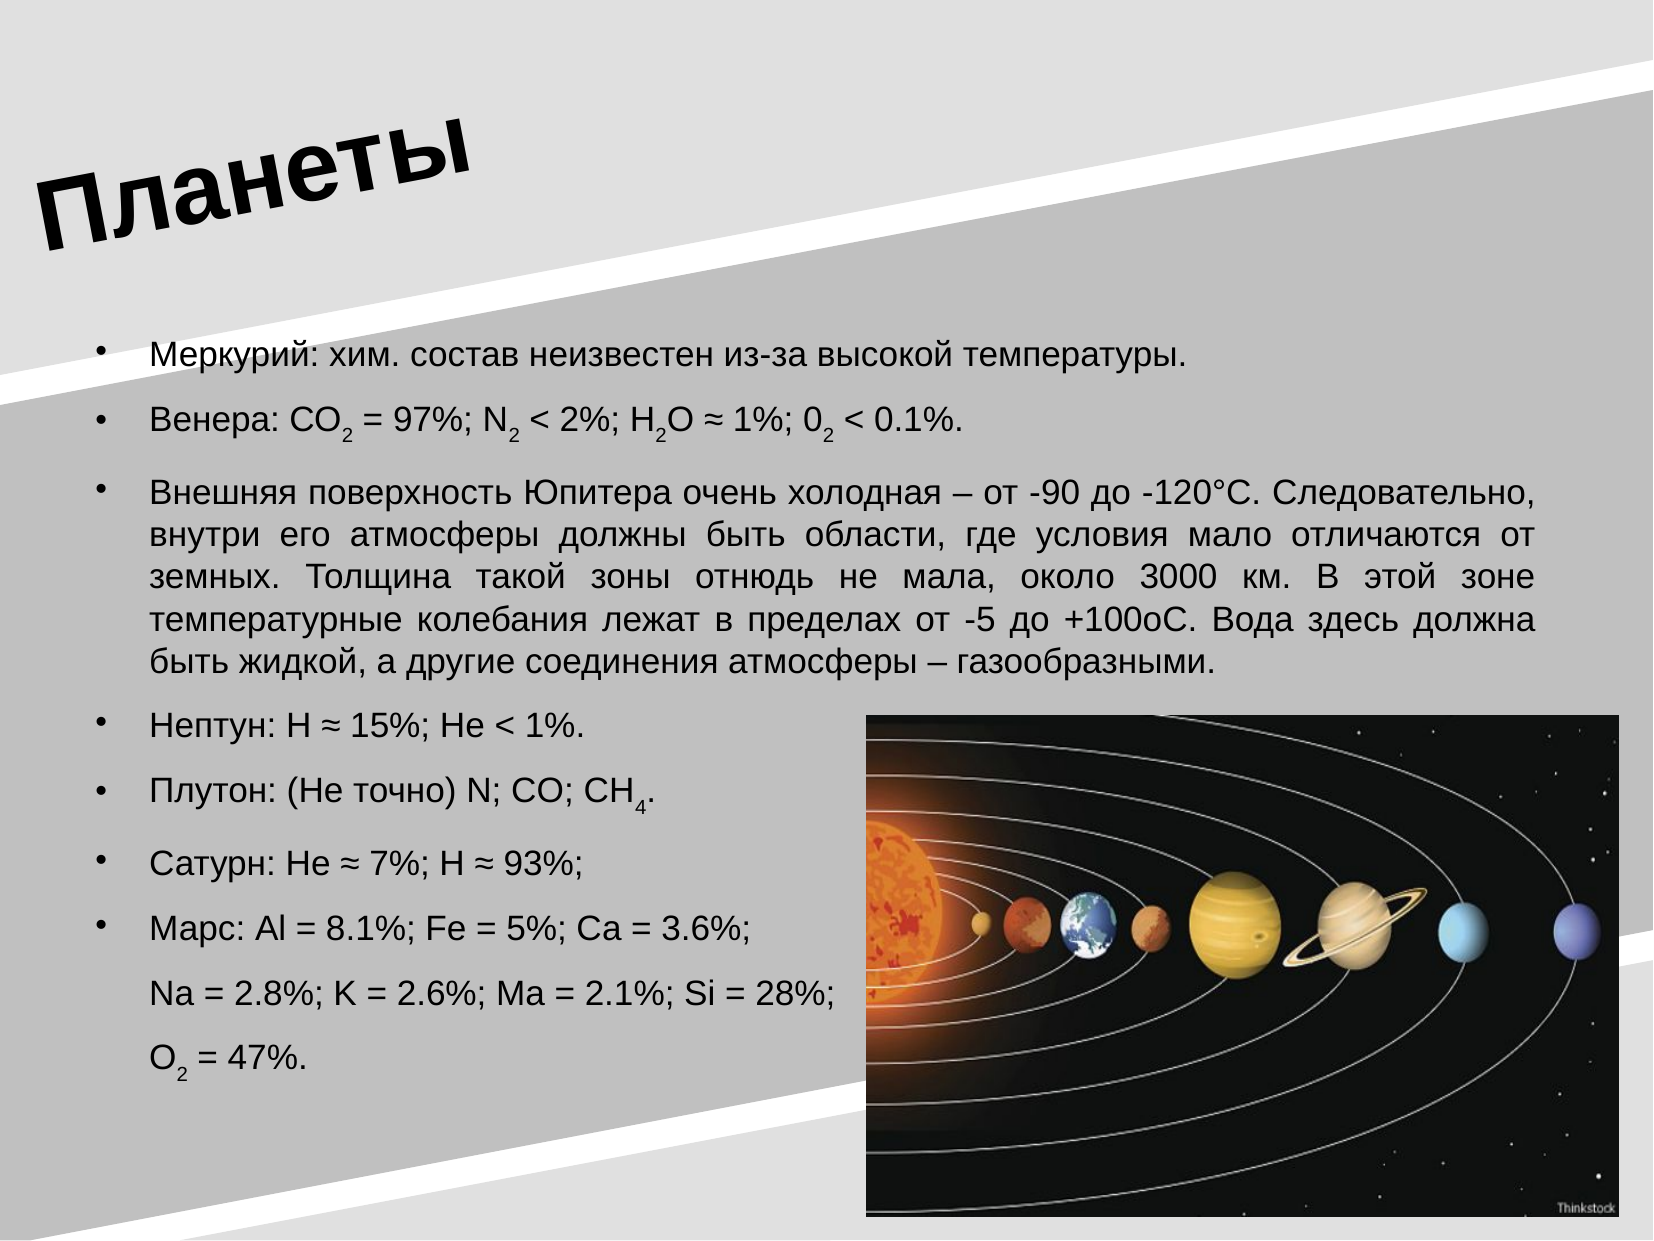

Планеты
Меркурий: хим. состав неизвестен из-за высокой температуры.
Венера: СО2 = 97%; N2 < 2%; H2O ≈ 1%; 02 < 0.1%.
Внешняя поверхность Юпитера очень холодная – от -90 до -120°С. Следовательно, внутри его атмосферы должны быть области, где условия мало отличаются от земных. Толщина такой зоны отнюдь не мала, около 3000 км. В этой зоне температурные колебания лежат в пределах от -5 до +100оС. Вода здесь должна быть жидкой, а другие соединения атмосферы – газообразными.
Нептун: H ≈ 15%; He < 1%.
Плутон: (Не точно) N; CO; CH4.
Сатурн: He ≈ 7%; H ≈ 93%;
Марс: Al = 8.1%; Fe = 5%; Ca = 3.6%;
Na = 2.8%; K = 2.6%; Ma = 2.1%; Si = 28%;
O2 = 47%.